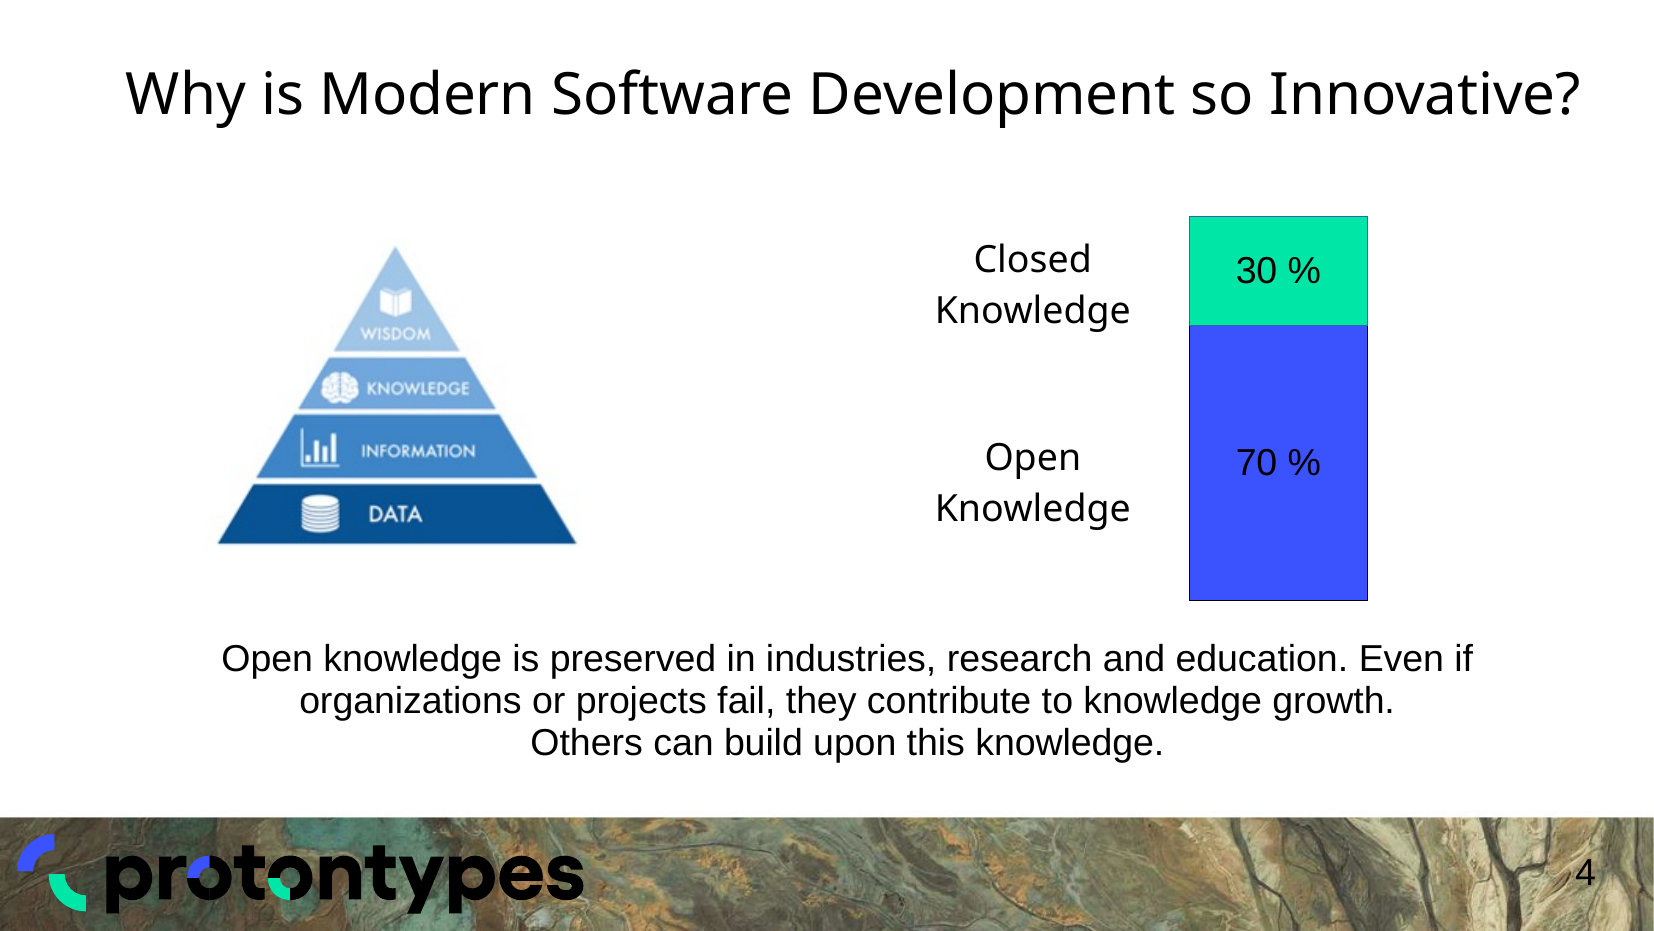

# Why is Modern Software Development so Innovative?
30 %
Closed Knowledge
70 %
Open Knowledge
Open knowledge is preserved in industries, research and education. Even if organizations or projects fail, they contribute to knowledge growth.
Others can build upon this knowledge.
4